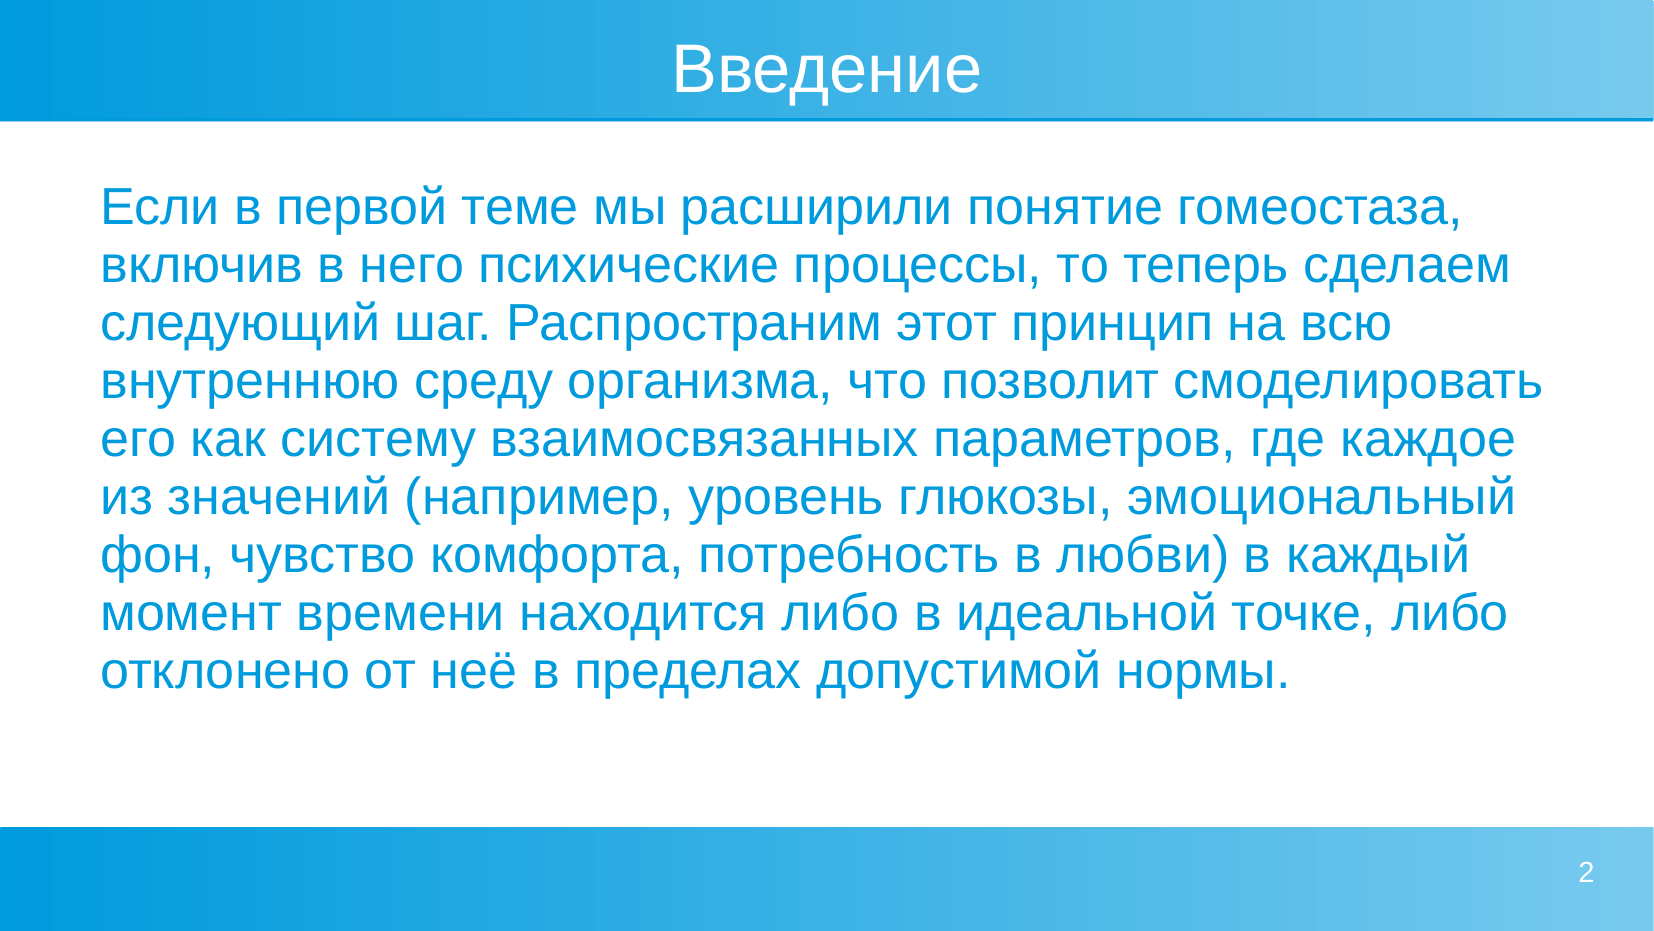

# Введение
Если в первой теме мы расширили понятие гомеостаза, включив в него психические процессы, то теперь сделаем следующий шаг. Распространим этот принцип на всю внутреннюю среду организма, что позволит смоделировать его как систему взаимосвязанных параметров, где каждое из значений (например, уровень глюкозы, эмоциональный фон, чувство комфорта, потребность в любви) в каждый момент времени находится либо в идеальной точке, либо отклонено от неё в пределах допустимой нормы.
2